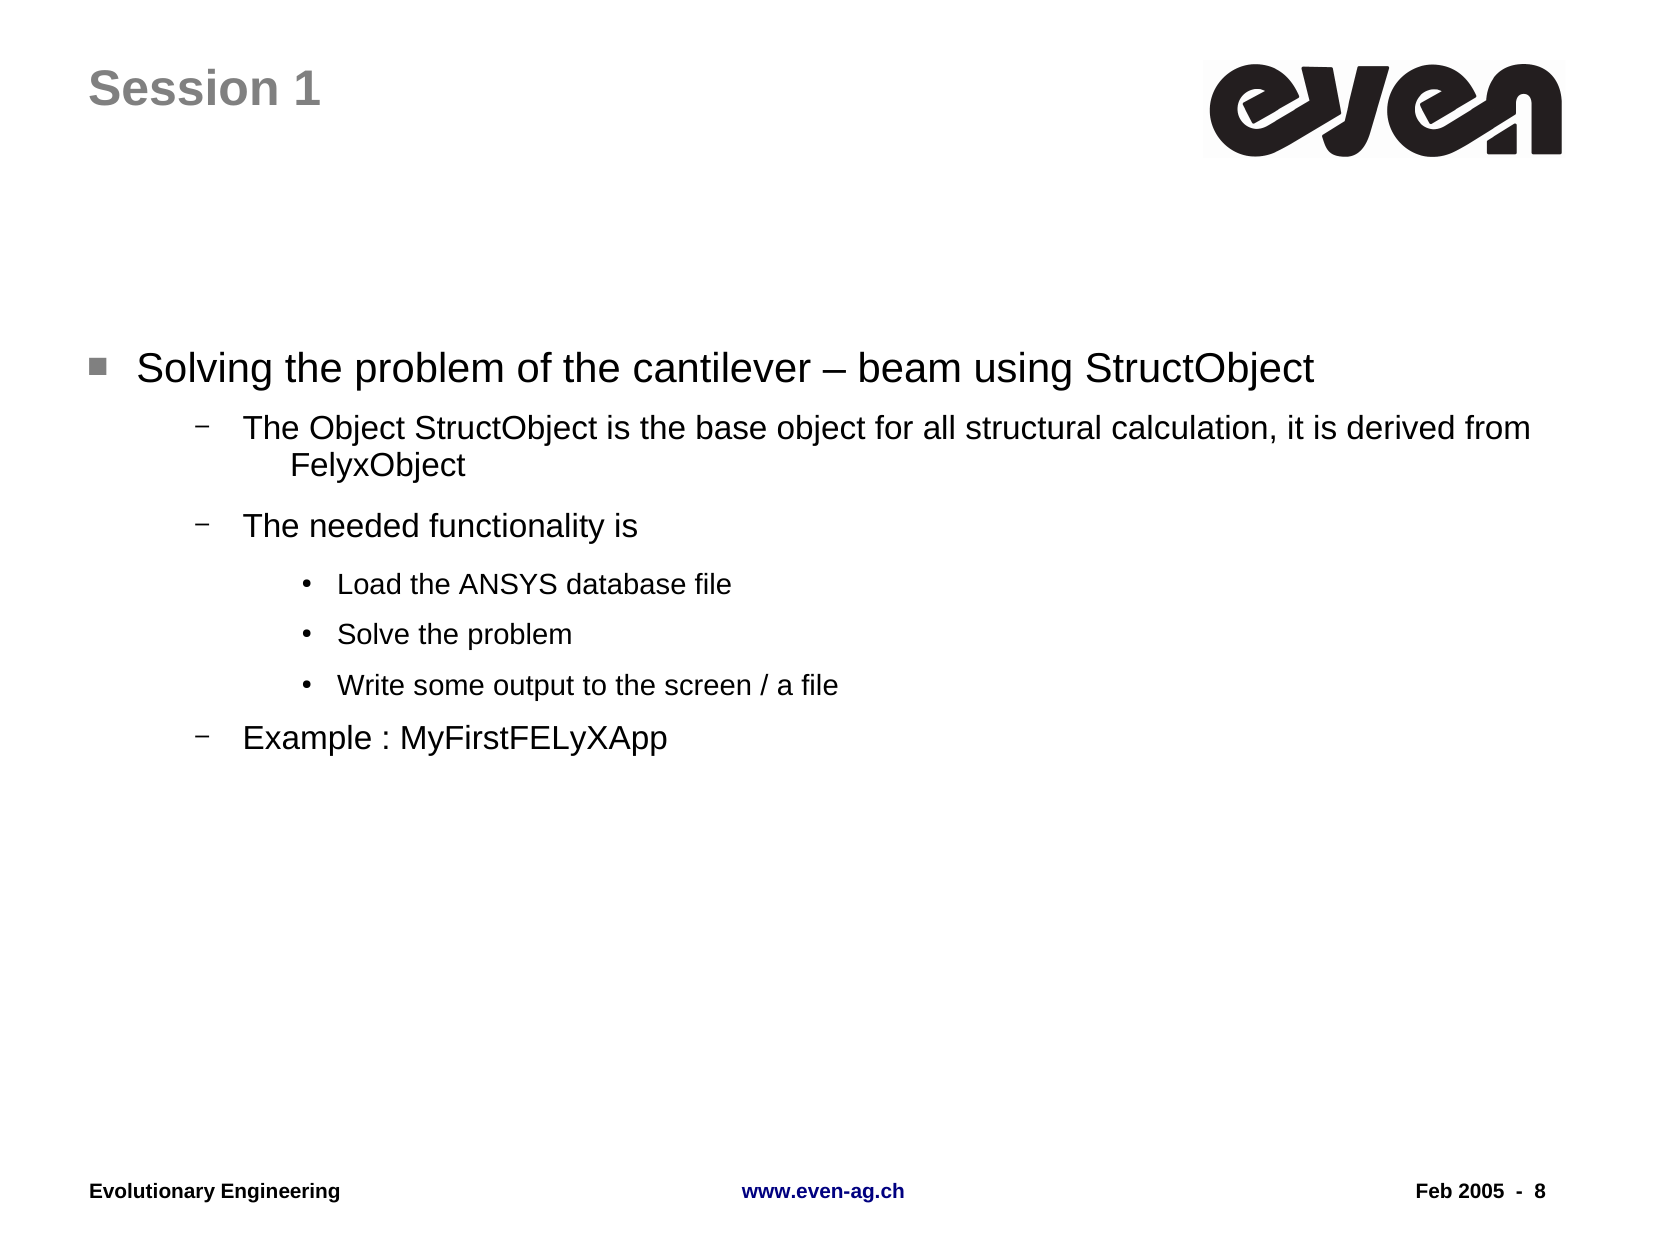

# Session 1
Solving the problem of the cantilever – beam using StructObject
The Object StructObject is the base object for all structural calculation, it is derived from FelyxObject
The needed functionality is
Load the ANSYS database file
Solve the problem
Write some output to the screen / a file
Example : MyFirstFELyXApp